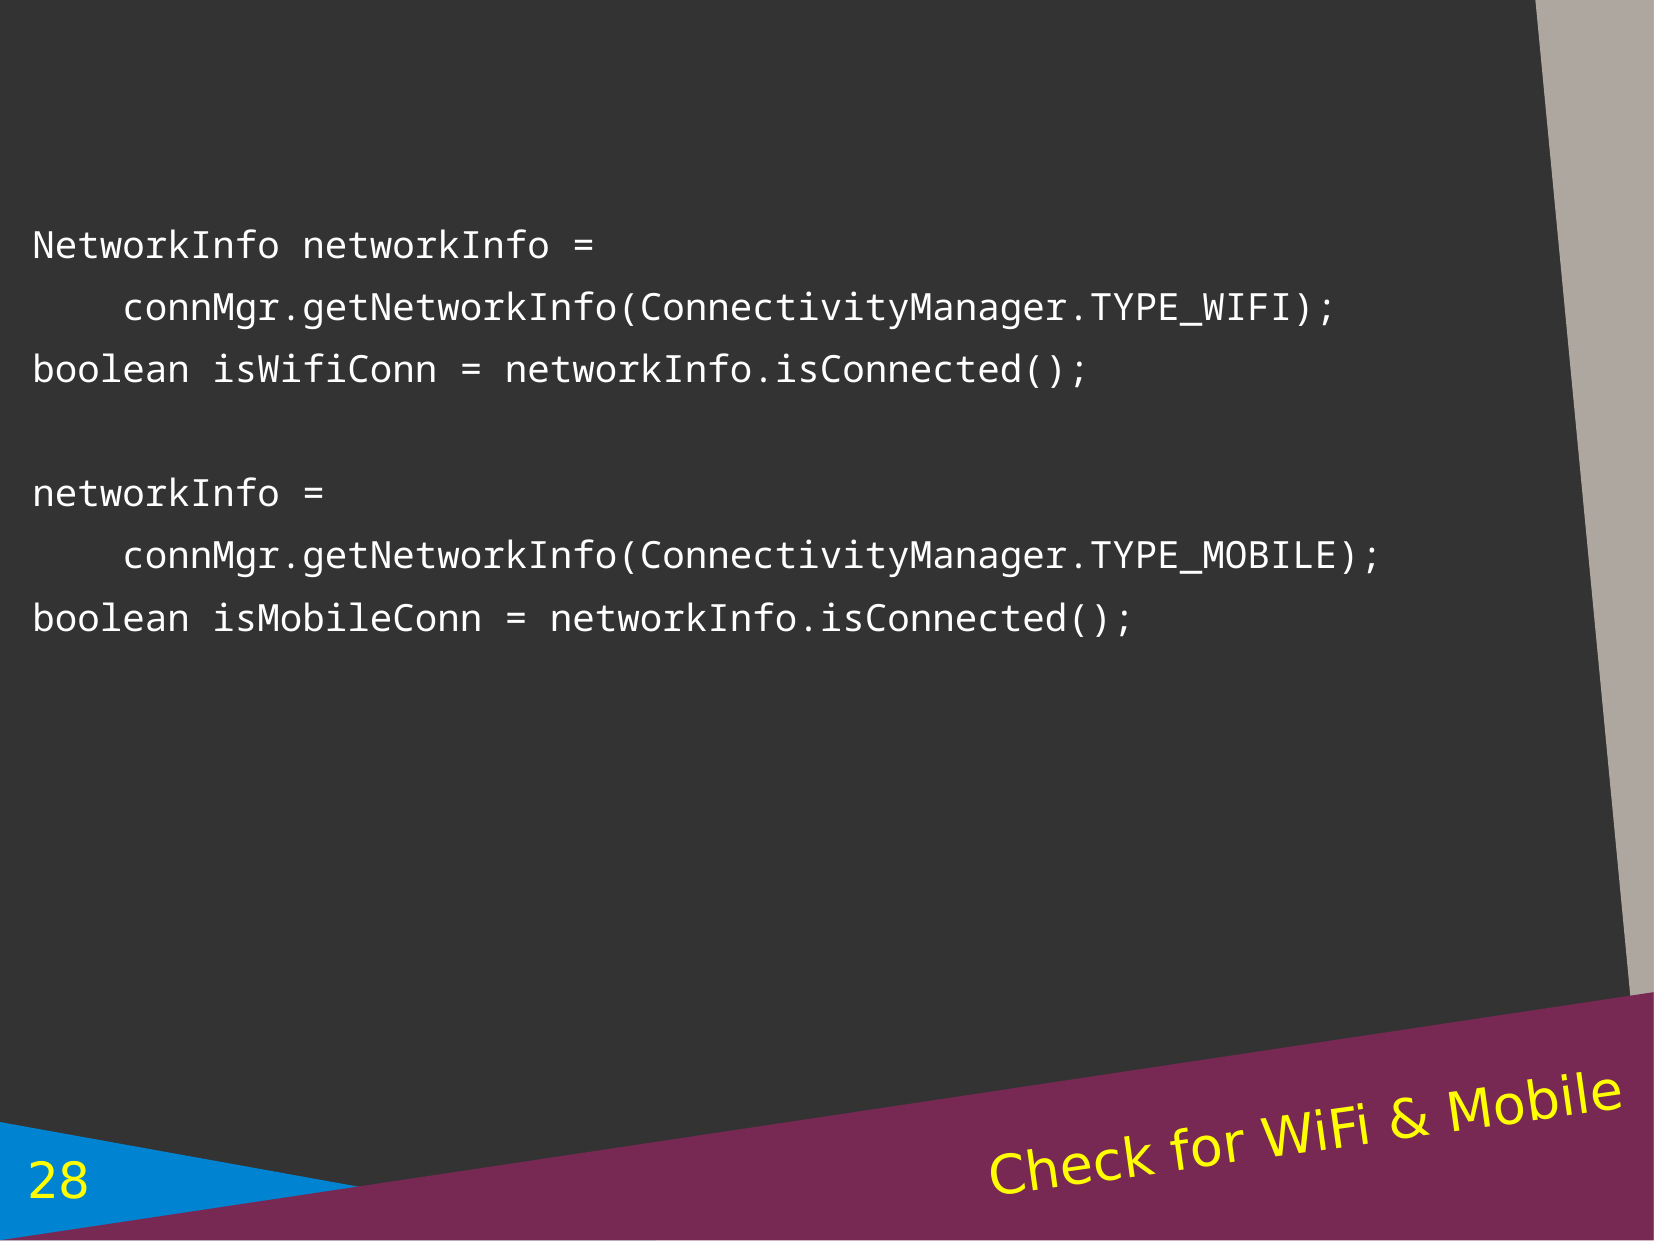

NetworkInfo networkInfo =
 connMgr.getNetworkInfo(ConnectivityManager.TYPE_WIFI);
boolean isWifiConn = networkInfo.isConnected();
networkInfo =
 connMgr.getNetworkInfo(ConnectivityManager.TYPE_MOBILE);
boolean isMobileConn = networkInfo.isConnected();
# Check for WiFi & Mobile
28